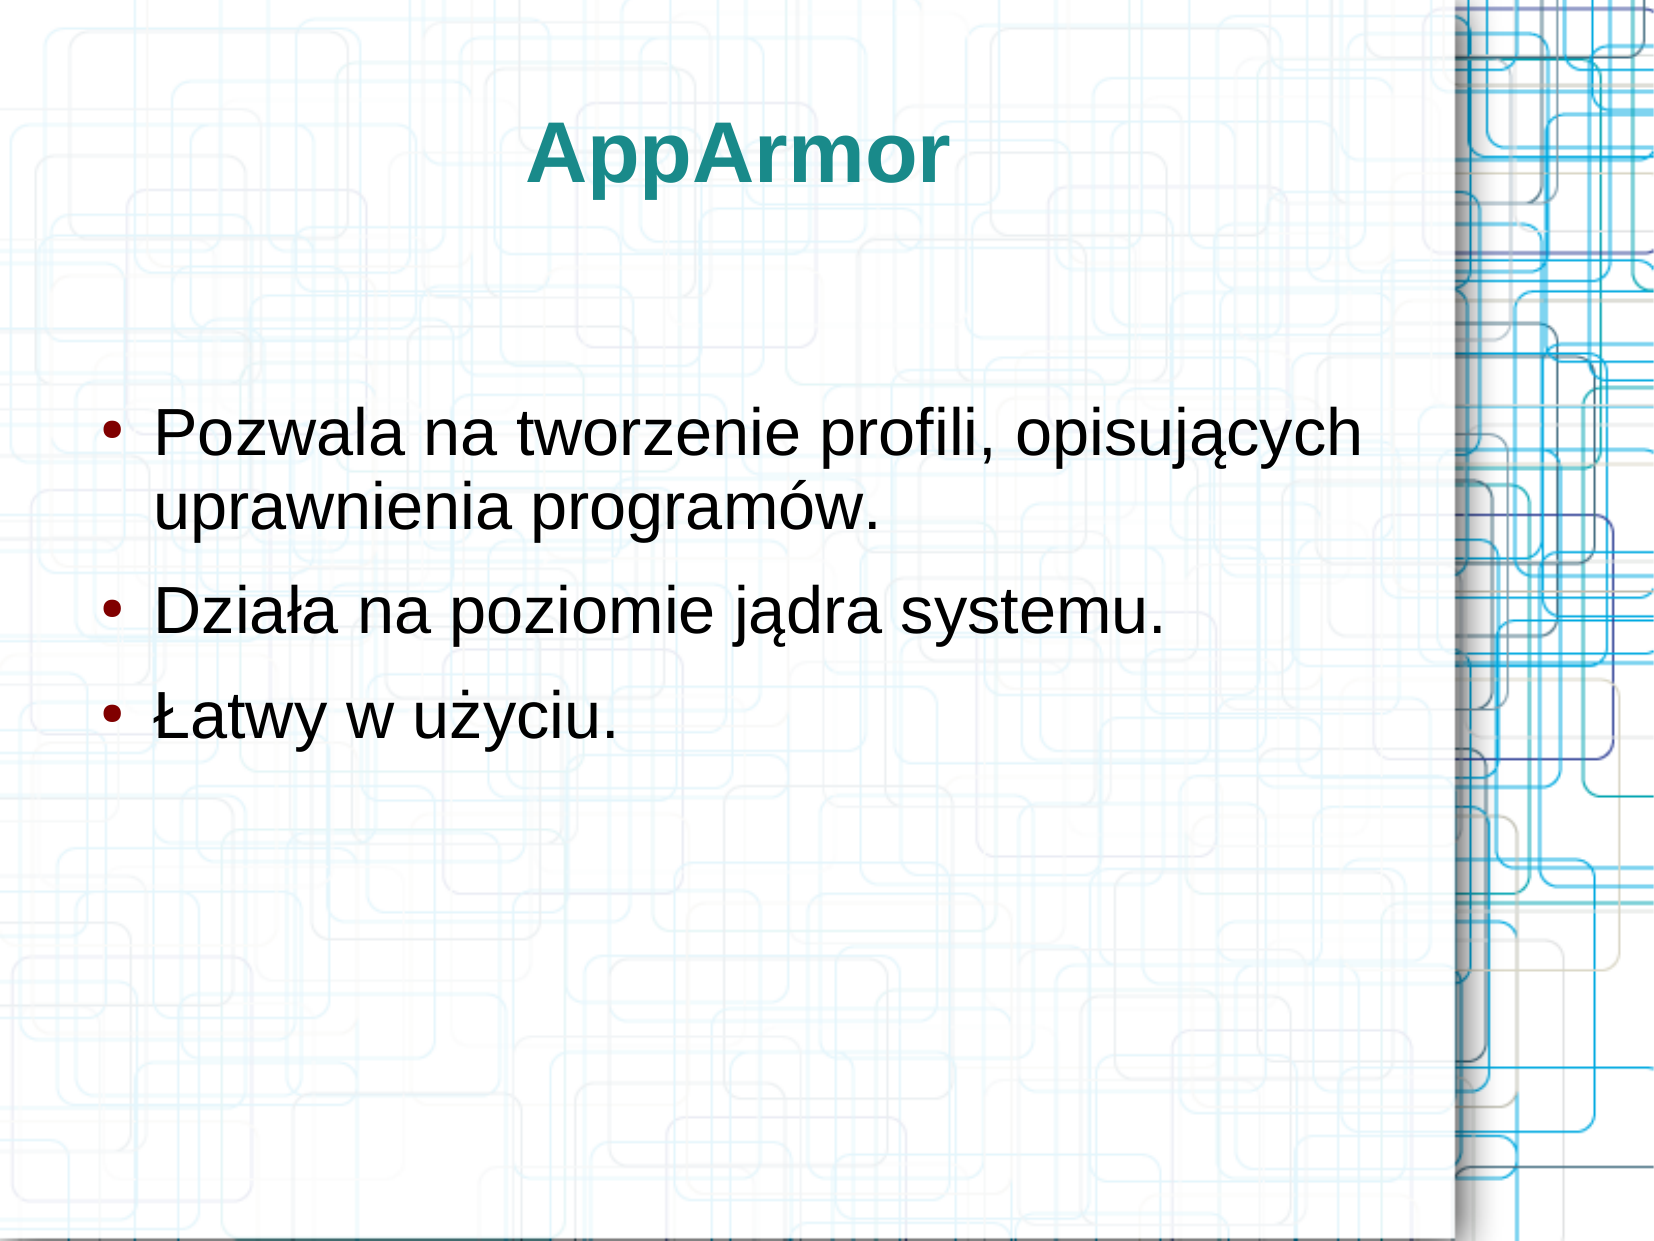

# AppArmor
Pozwala na tworzenie profili, opisujących uprawnienia programów.
Działa na poziomie jądra systemu.
Łatwy w użyciu.